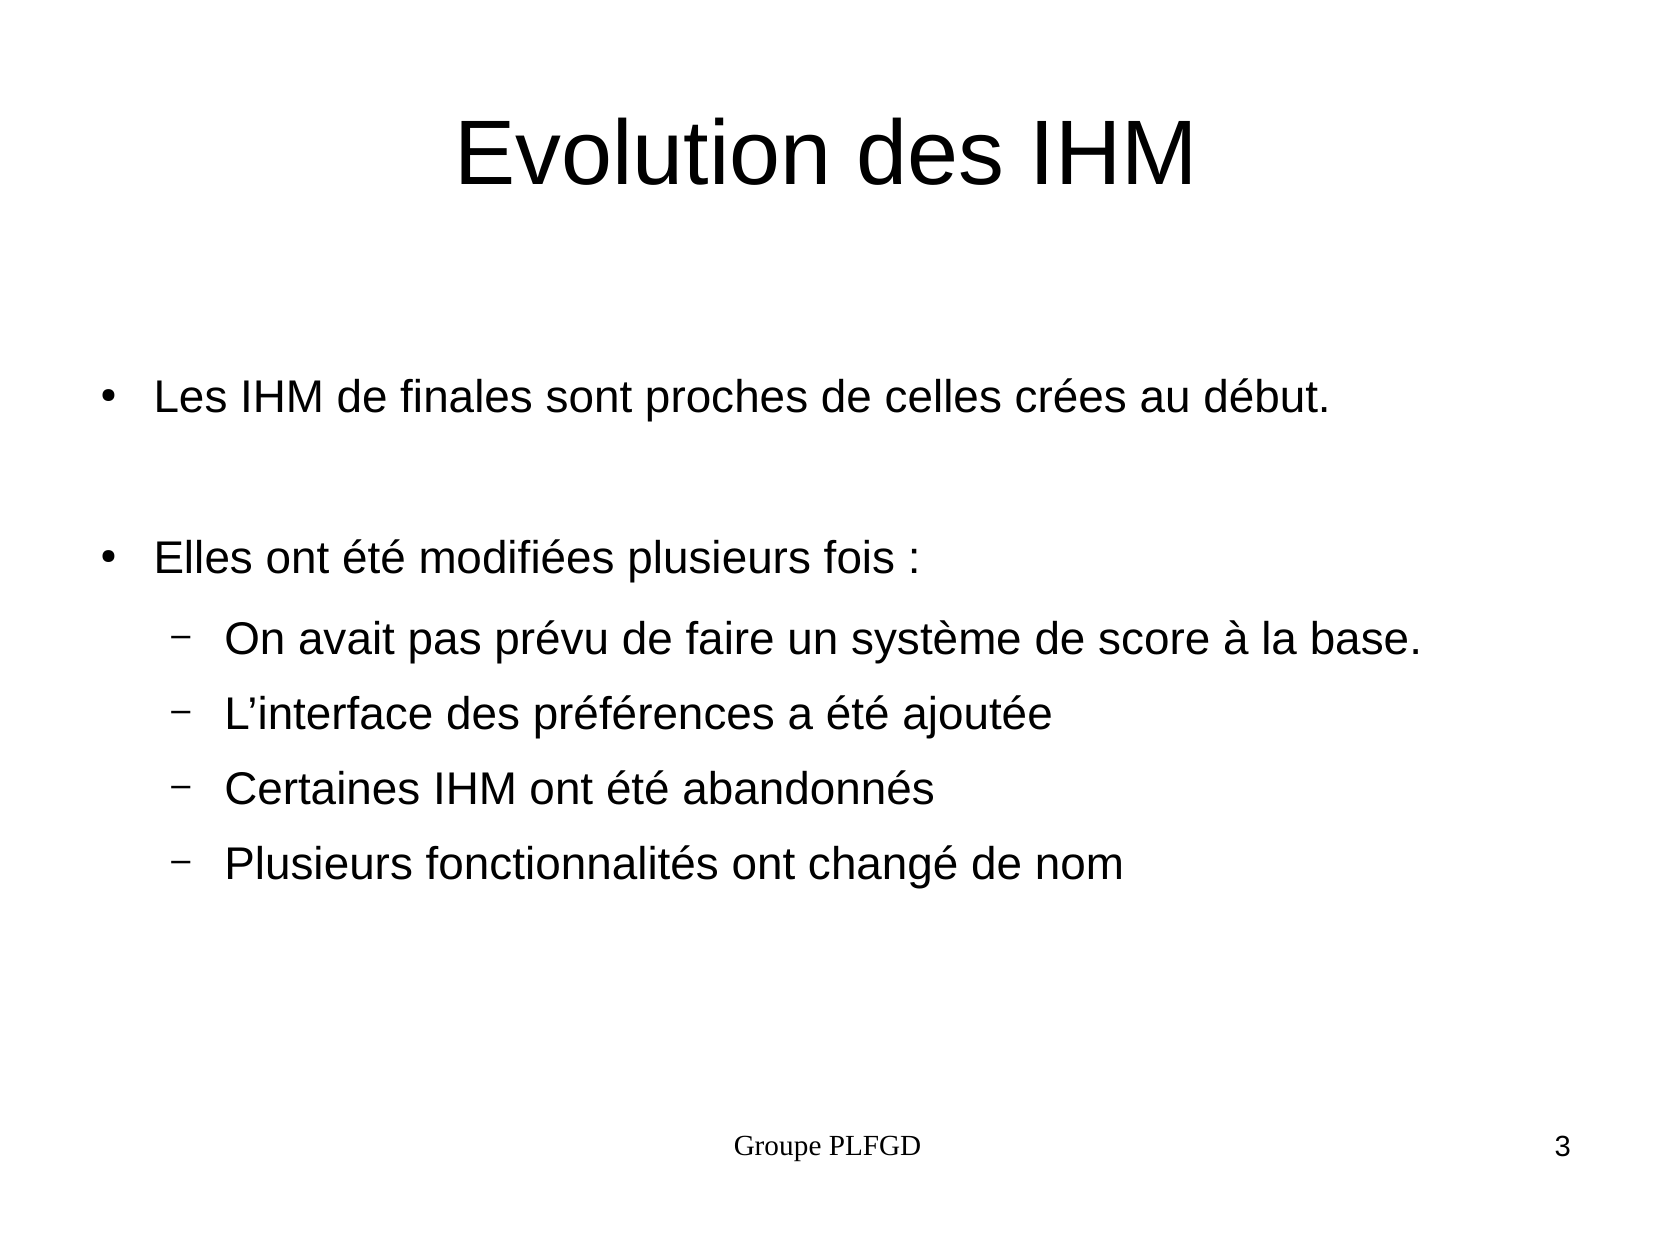

# Evolution des IHM
Les IHM de finales sont proches de celles crées au début.
Elles ont été modifiées plusieurs fois :
On avait pas prévu de faire un système de score à la base.
L’interface des préférences a été ajoutée
Certaines IHM ont été abandonnés
Plusieurs fonctionnalités ont changé de nom
Groupe PLFGD
3